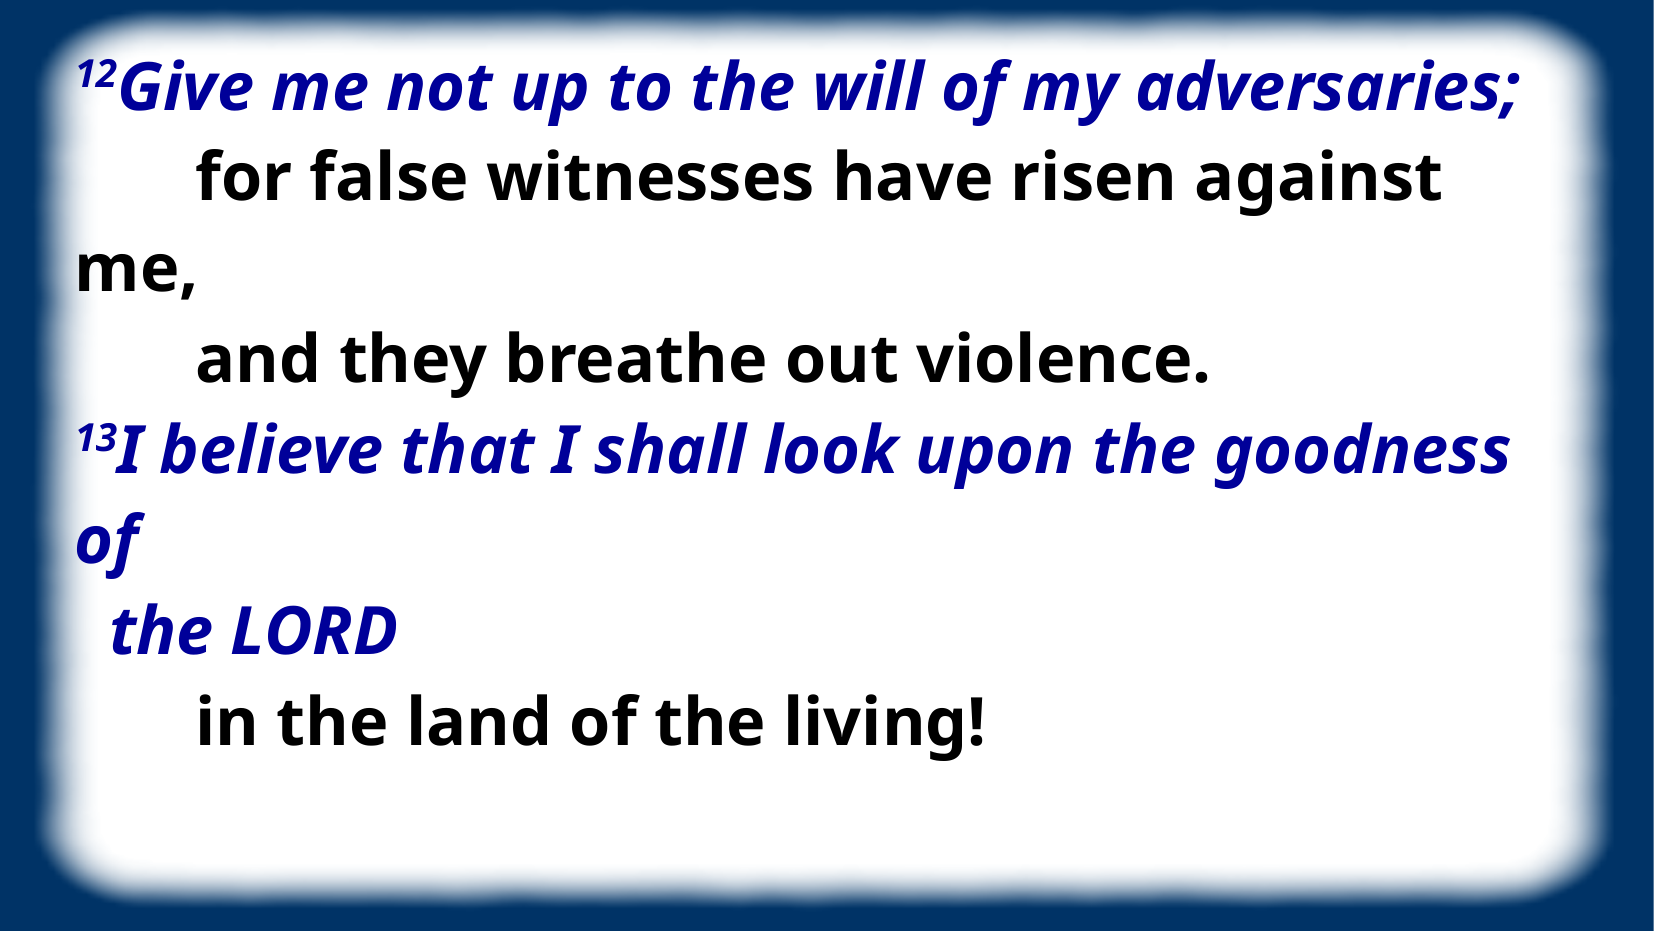

12Give me not up to the will of my adversaries;
 for false witnesses have risen against me,
 and they breathe out violence.
13I believe that I shall look upon the goodness of
 the LORD
 in the land of the living!